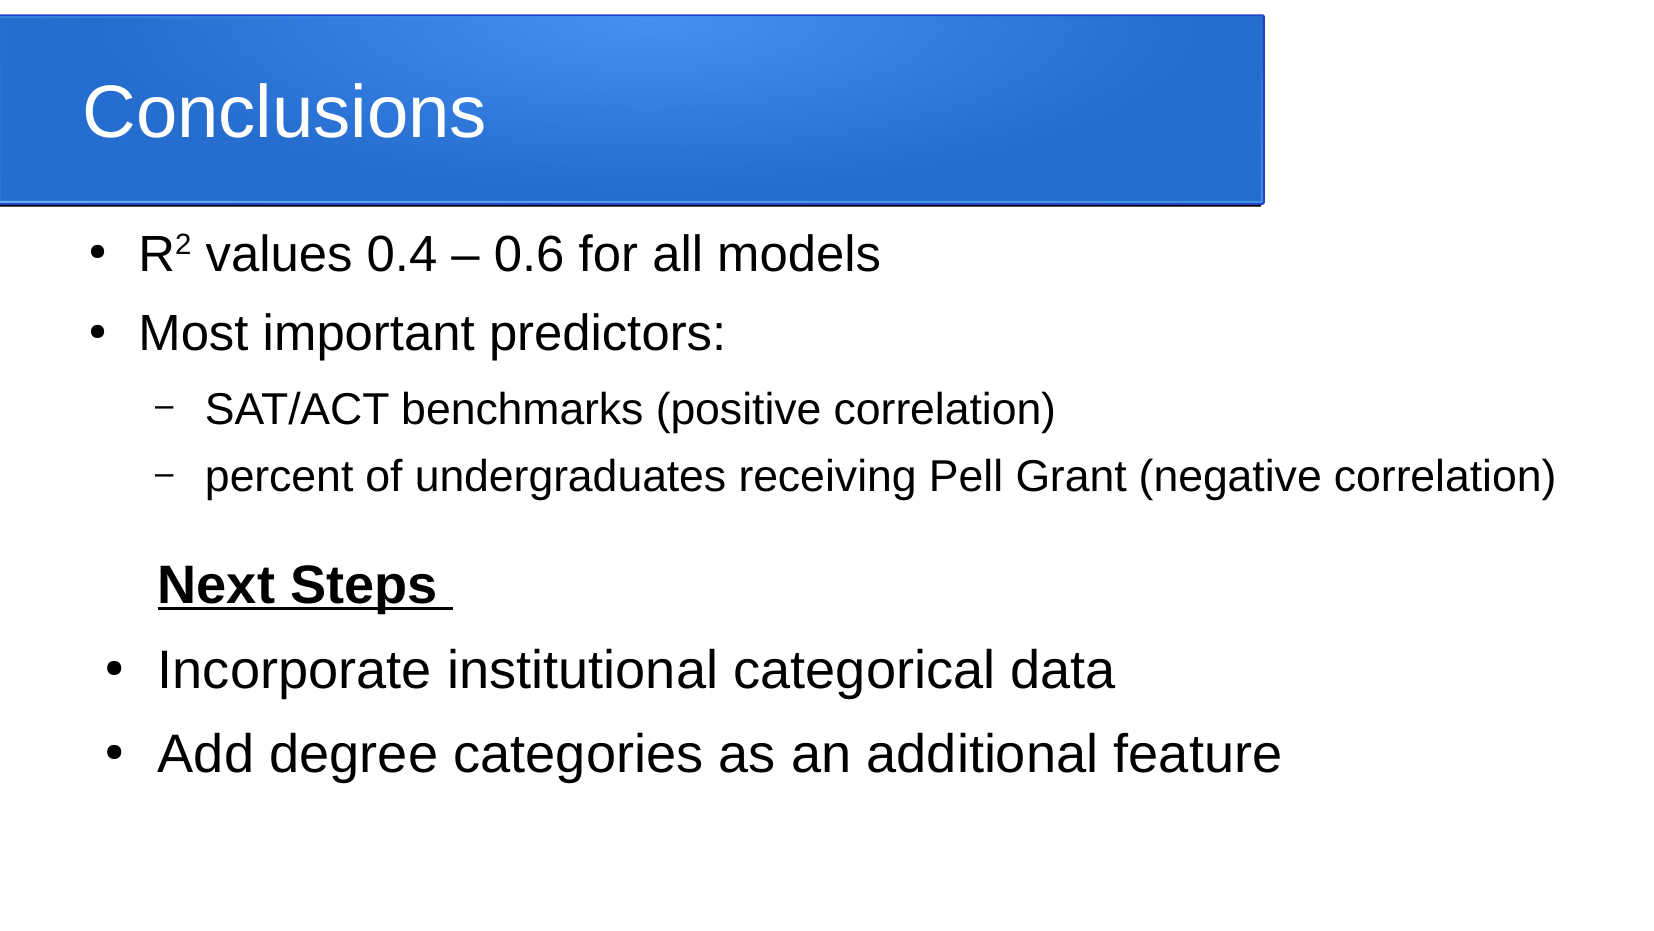

# Conclusions
R2 values 0.4 – 0.6 for all models
Most important predictors:
SAT/ACT benchmarks (positive correlation)
percent of undergraduates receiving Pell Grant (negative correlation)
Next Steps
Incorporate institutional categorical data
Add degree categories as an additional feature